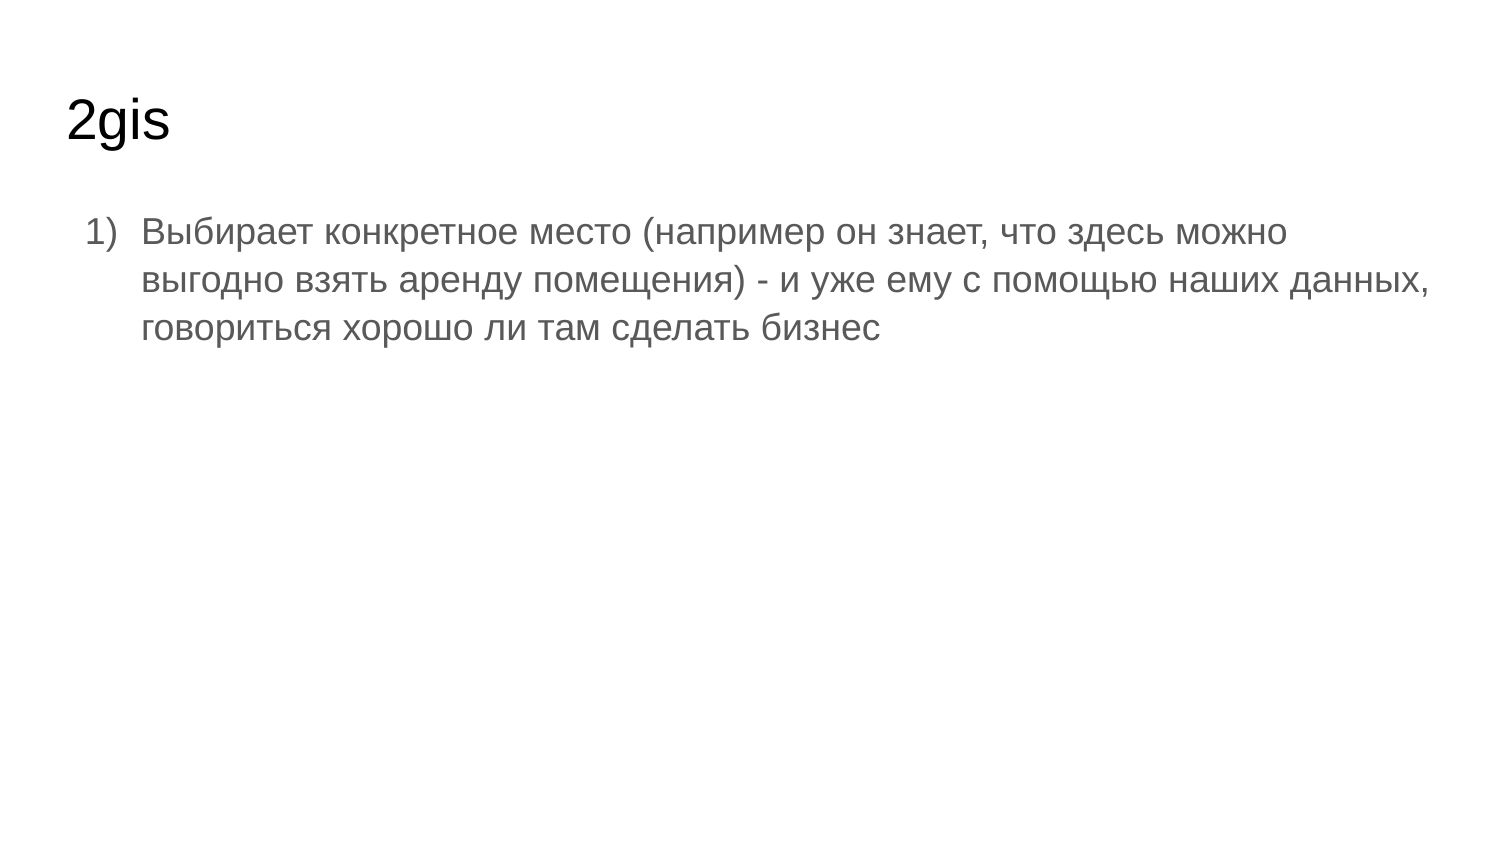

# 2gis
Выбирает конкретное место (например он знает, что здесь можно выгодно взять аренду помещения) - и уже ему с помощью наших данных, говориться хорошо ли там сделать бизнес